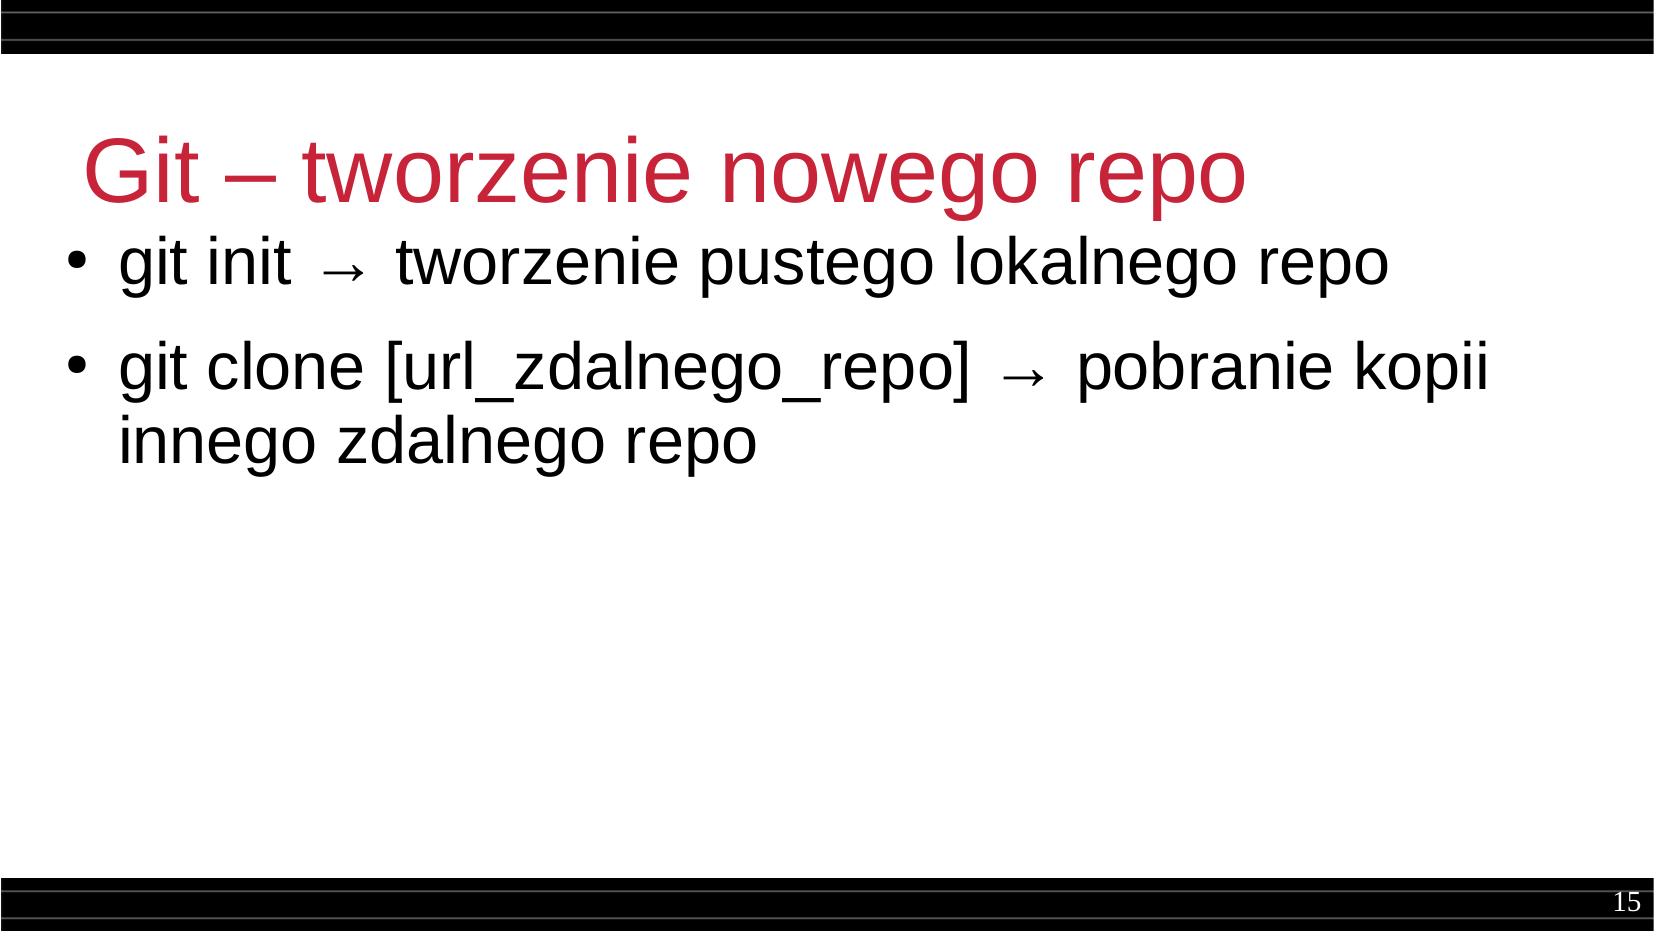

# Git – tworzenie nowego repo
git init → tworzenie pustego lokalnego repo
git clone [url_zdalnego_repo] → pobranie kopii innego zdalnego repo